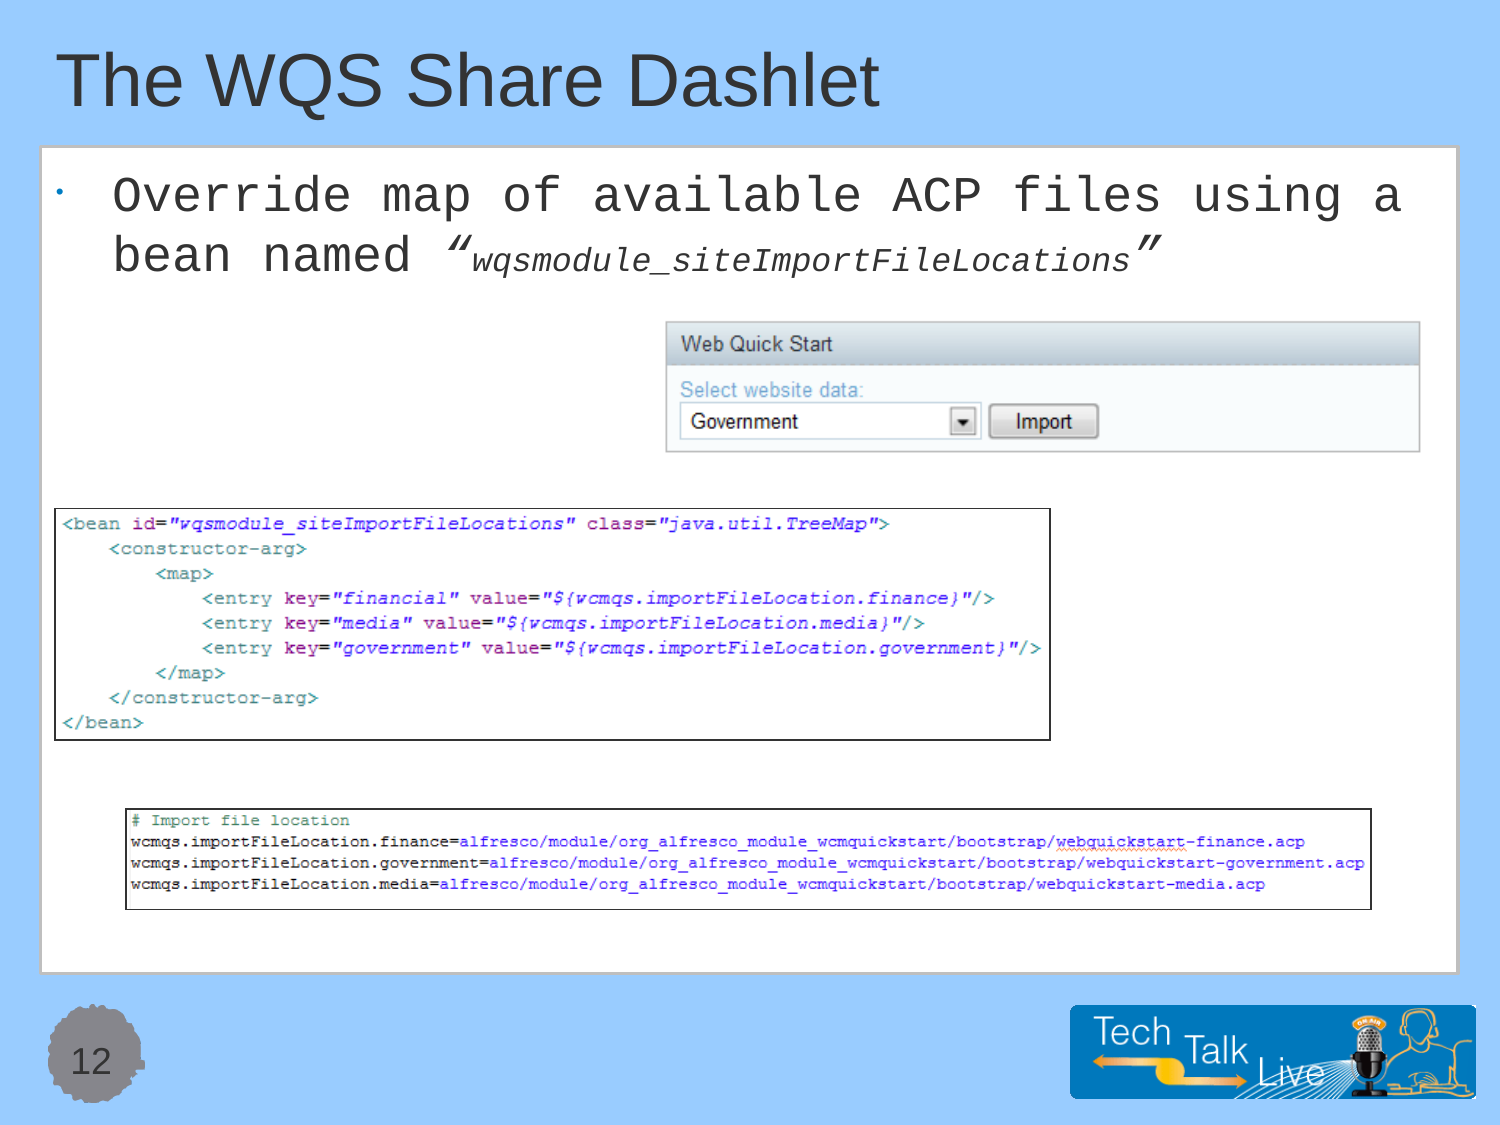

# The WQS Share Dashlet
Override map of available ACP files using a bean named “wqsmodule_siteImportFileLocations”